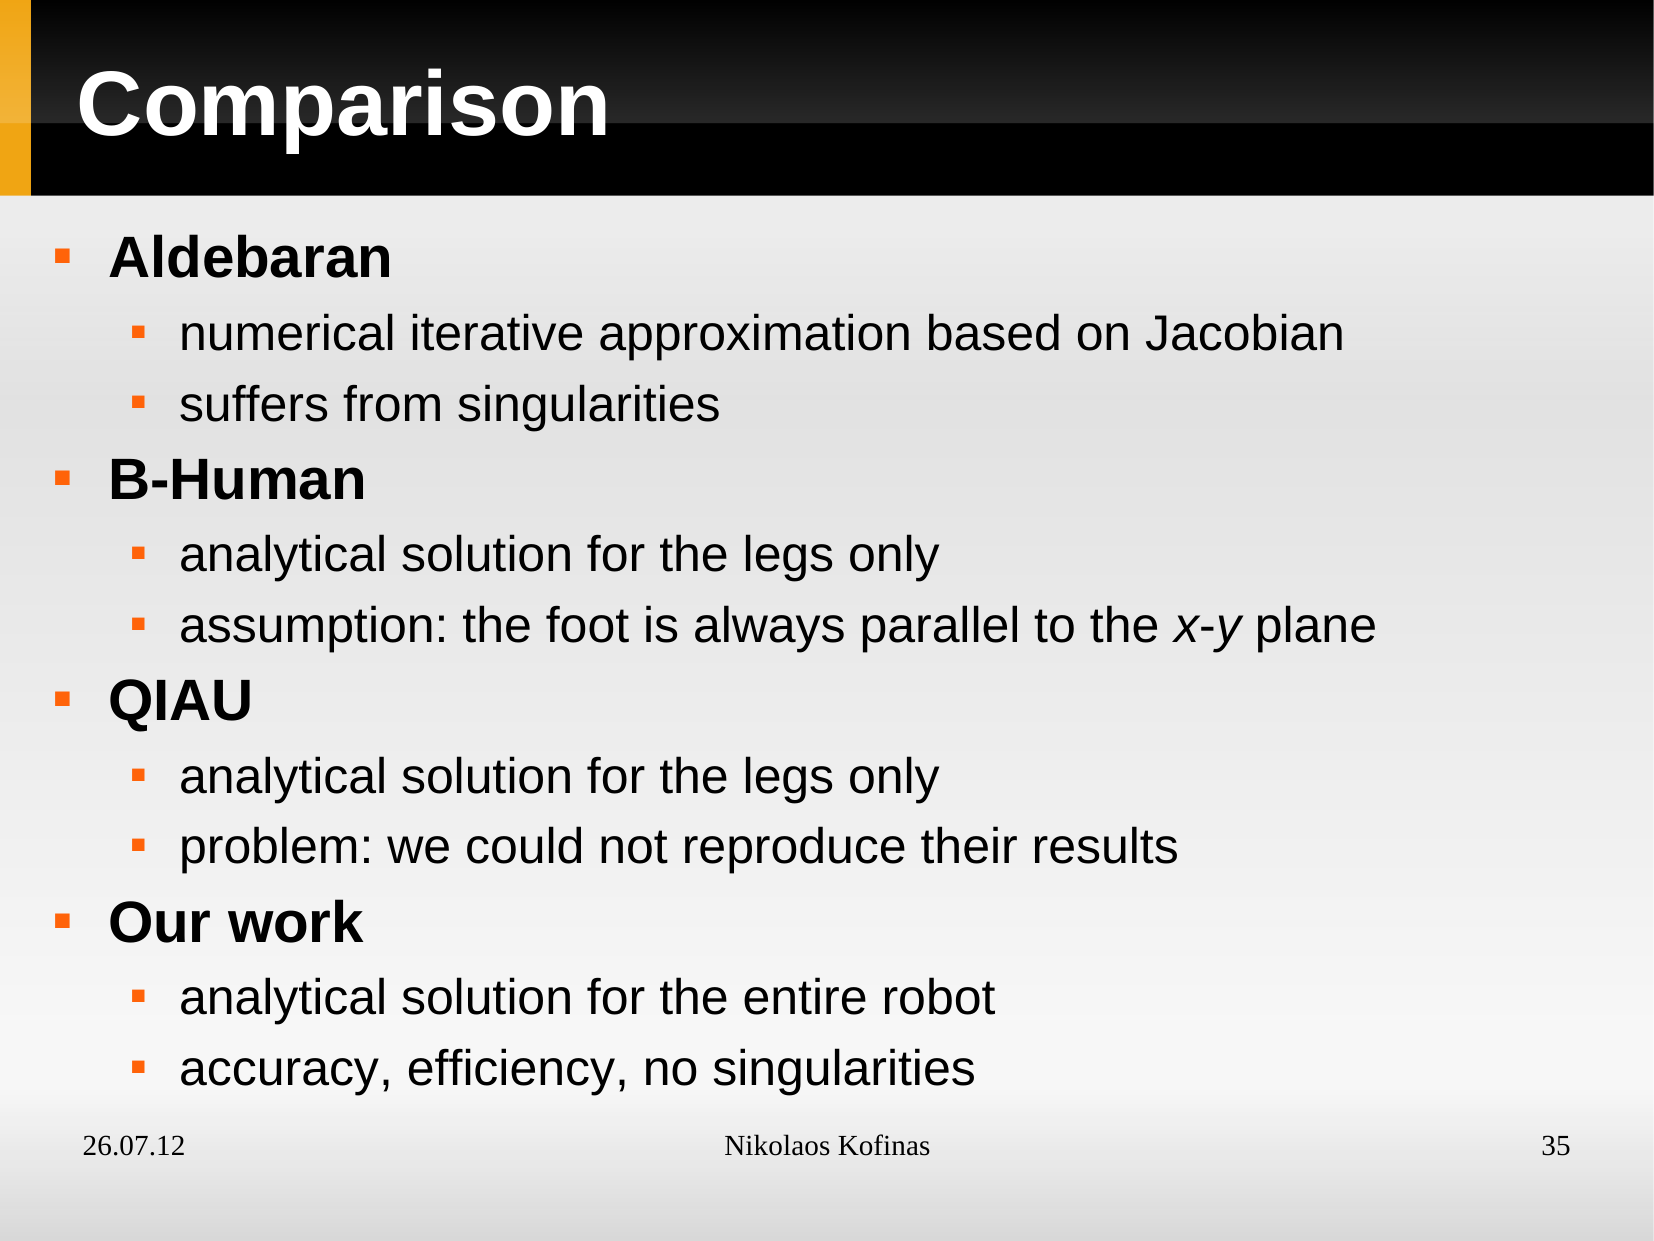

# Comparison
Aldebaran
numerical iterative approximation based on Jacobian
suffers from singularities
B-Human
analytical solution for the legs only
assumption: the foot is always parallel to the x-y plane
QIAU
analytical solution for the legs only
problem: we could not reproduce their results
Our work
analytical solution for the entire robot
accuracy, efficiency, no singularities
26.07.12
Νικόλαος Κοφινάς
35